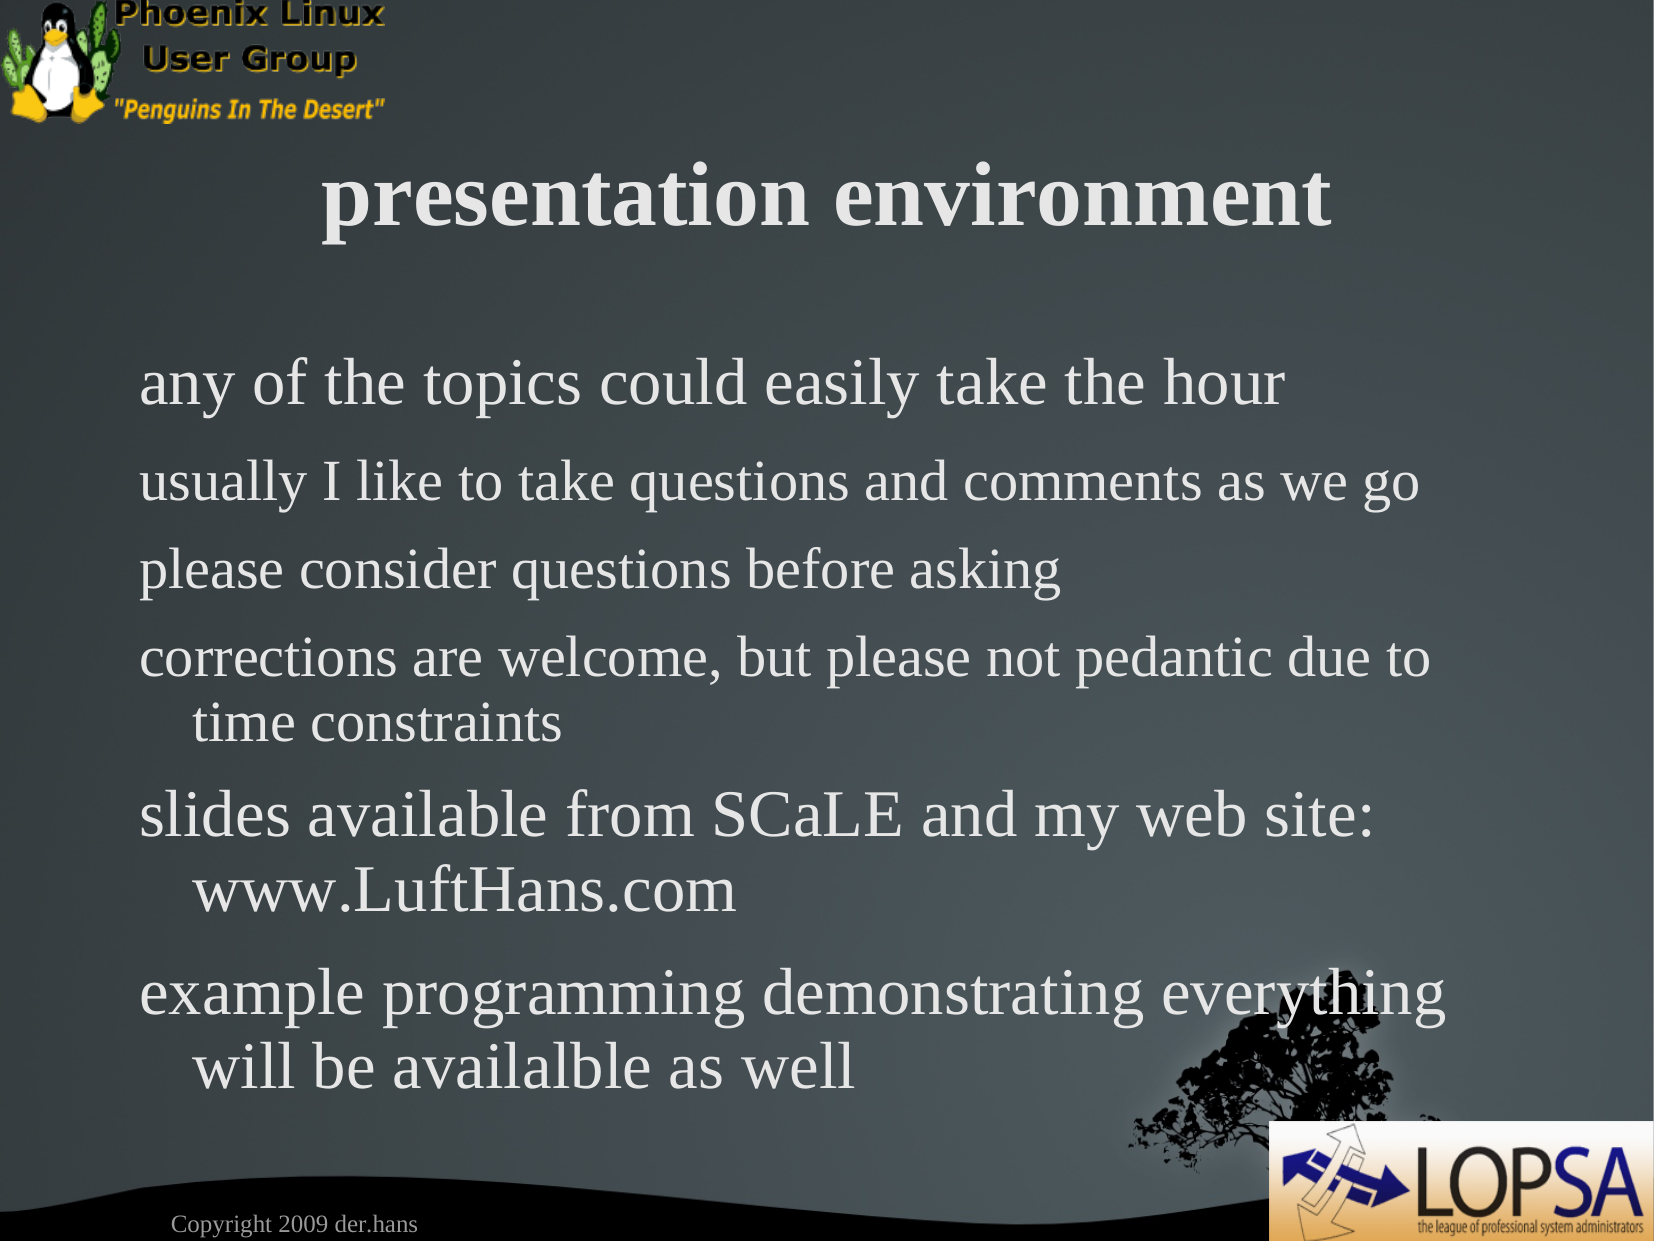

# presentation environment
any of the topics could easily take the hour
usually I like to take questions and comments as we go
please consider questions before asking
corrections are welcome, but please not pedantic due to time constraints
slides available from SCaLE and my web site: www.LuftHans.com
example programming demonstrating everything will be availalble as well